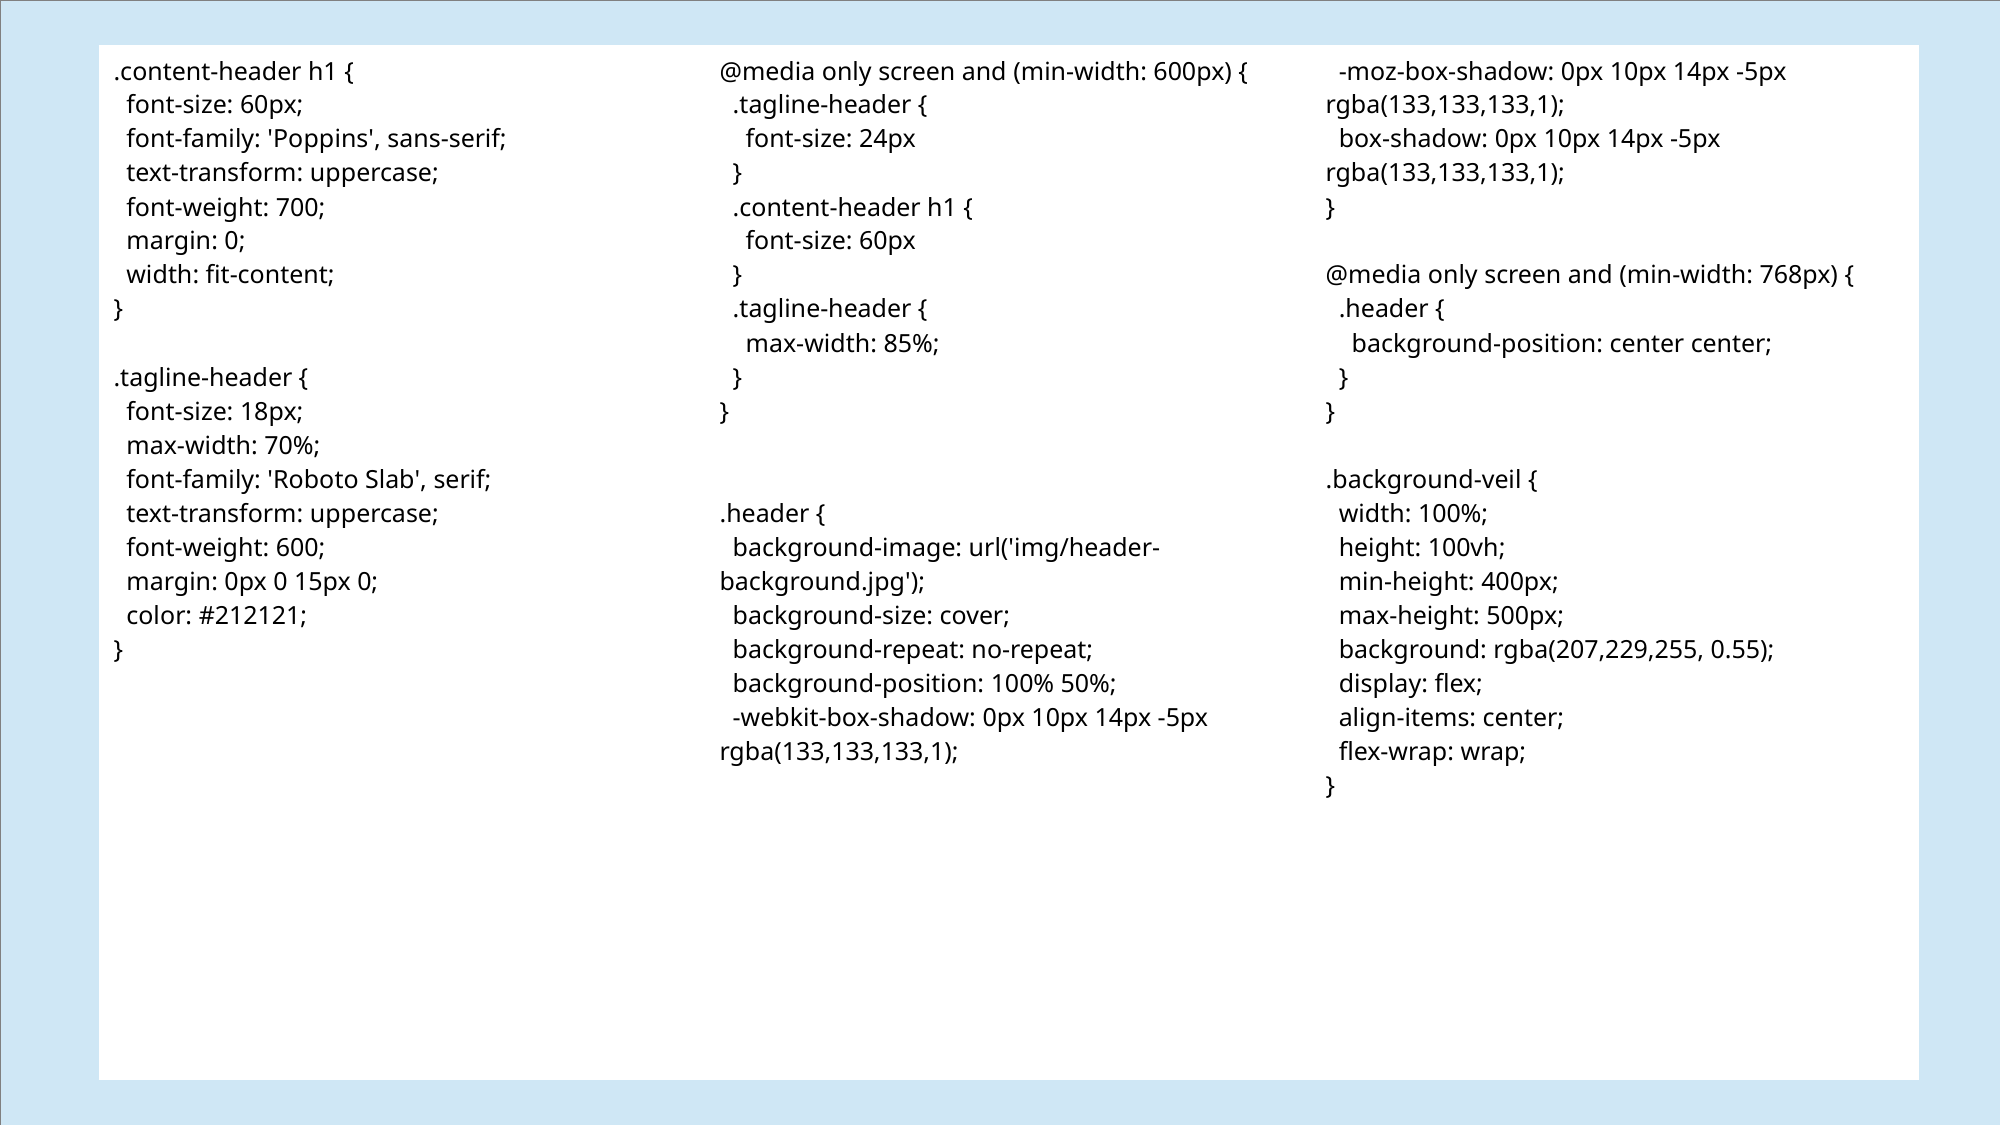

| .content-header h1 { font-size: 60px; font-family: 'Poppins', sans-serif; text-transform: uppercase; font-weight: 700; margin: 0; width: fit-content; } .tagline-header { font-size: 18px; max-width: 70%; font-family: 'Roboto Slab', serif; text-transform: uppercase; font-weight: 600; margin: 0px 0 15px 0; color: #212121; } | @media only screen and (min-width: 600px) { .tagline-header { font-size: 24px } .content-header h1 { font-size: 60px } .tagline-header { max-width: 85%; } } .header { background-image: url('img/header-background.jpg'); background-size: cover; background-repeat: no-repeat; background-position: 100% 50%; -webkit-box-shadow: 0px 10px 14px -5px rgba(133,133,133,1); | -moz-box-shadow: 0px 10px 14px -5px rgba(133,133,133,1); box-shadow: 0px 10px 14px -5px rgba(133,133,133,1); } @media only screen and (min-width: 768px) { .header { background-position: center center; } } .background-veil { width: 100%; height: 100vh; min-height: 400px; max-height: 500px; background: rgba(207,229,255, 0.55); display: flex; align-items: center; flex-wrap: wrap; } |
| --- | --- | --- |